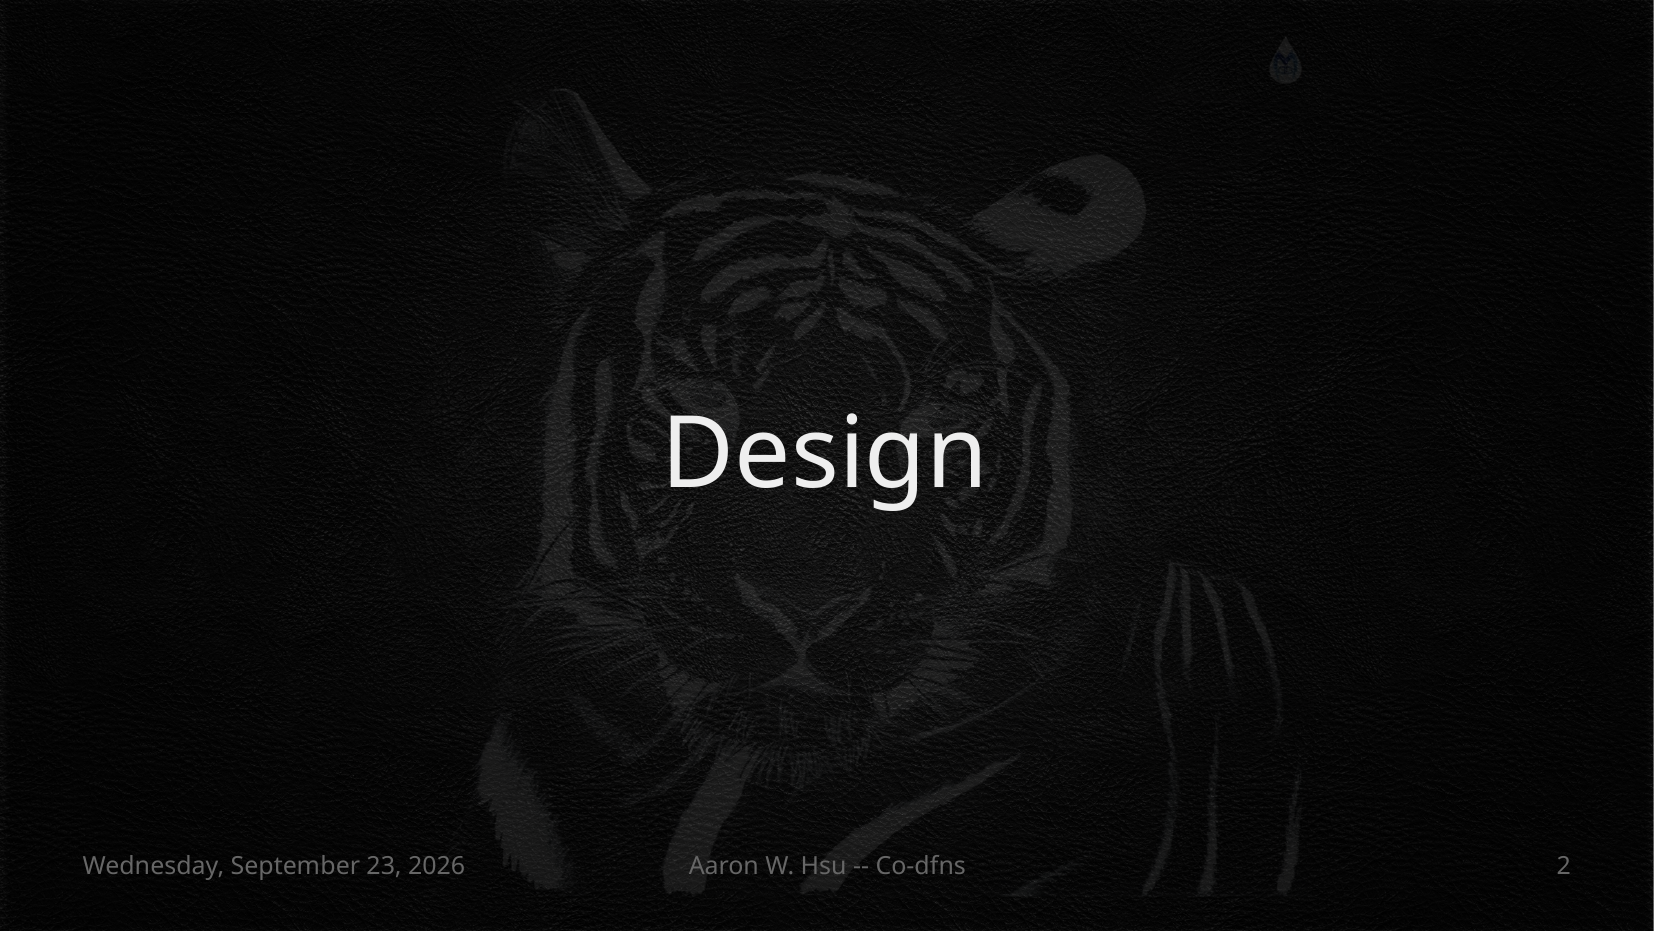

Design
Aaron W. Hsu -- Co-dfns
2